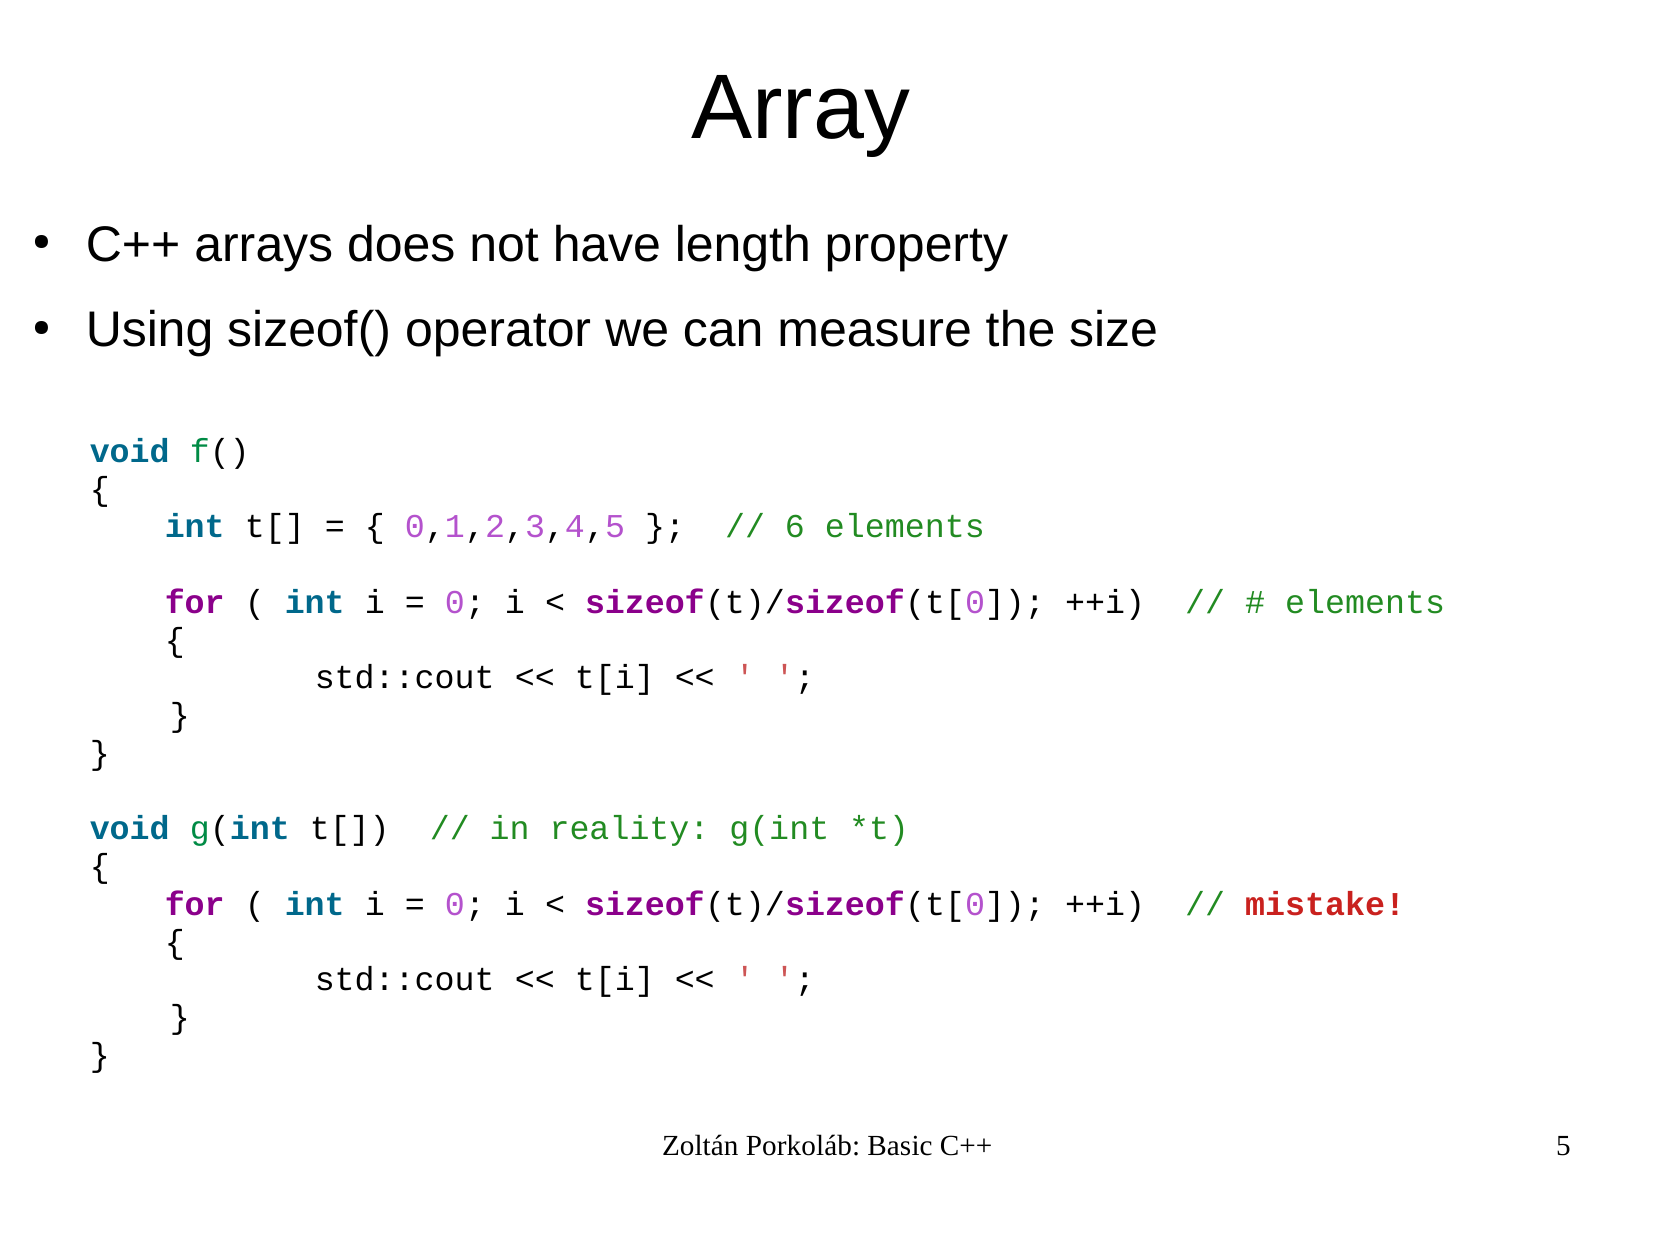

# Array
C++ arrays does not have length property
Using sizeof() operator we can measure the size
void f()
{
	int t[] = { 0,1,2,3,4,5 }; // 6 elements
	for ( int i = 0; i < sizeof(t)/sizeof(t[0]); ++i) // # elements
	{
			std::cout << t[i] << ' ';
 }
}
void g(int t[]) // in reality: g(int *t)
{
	for ( int i = 0; i < sizeof(t)/sizeof(t[0]); ++i) // mistake!
	{
			std::cout << t[i] << ' ';
 }
}
Zoltán Porkoláb: Basic C++
5